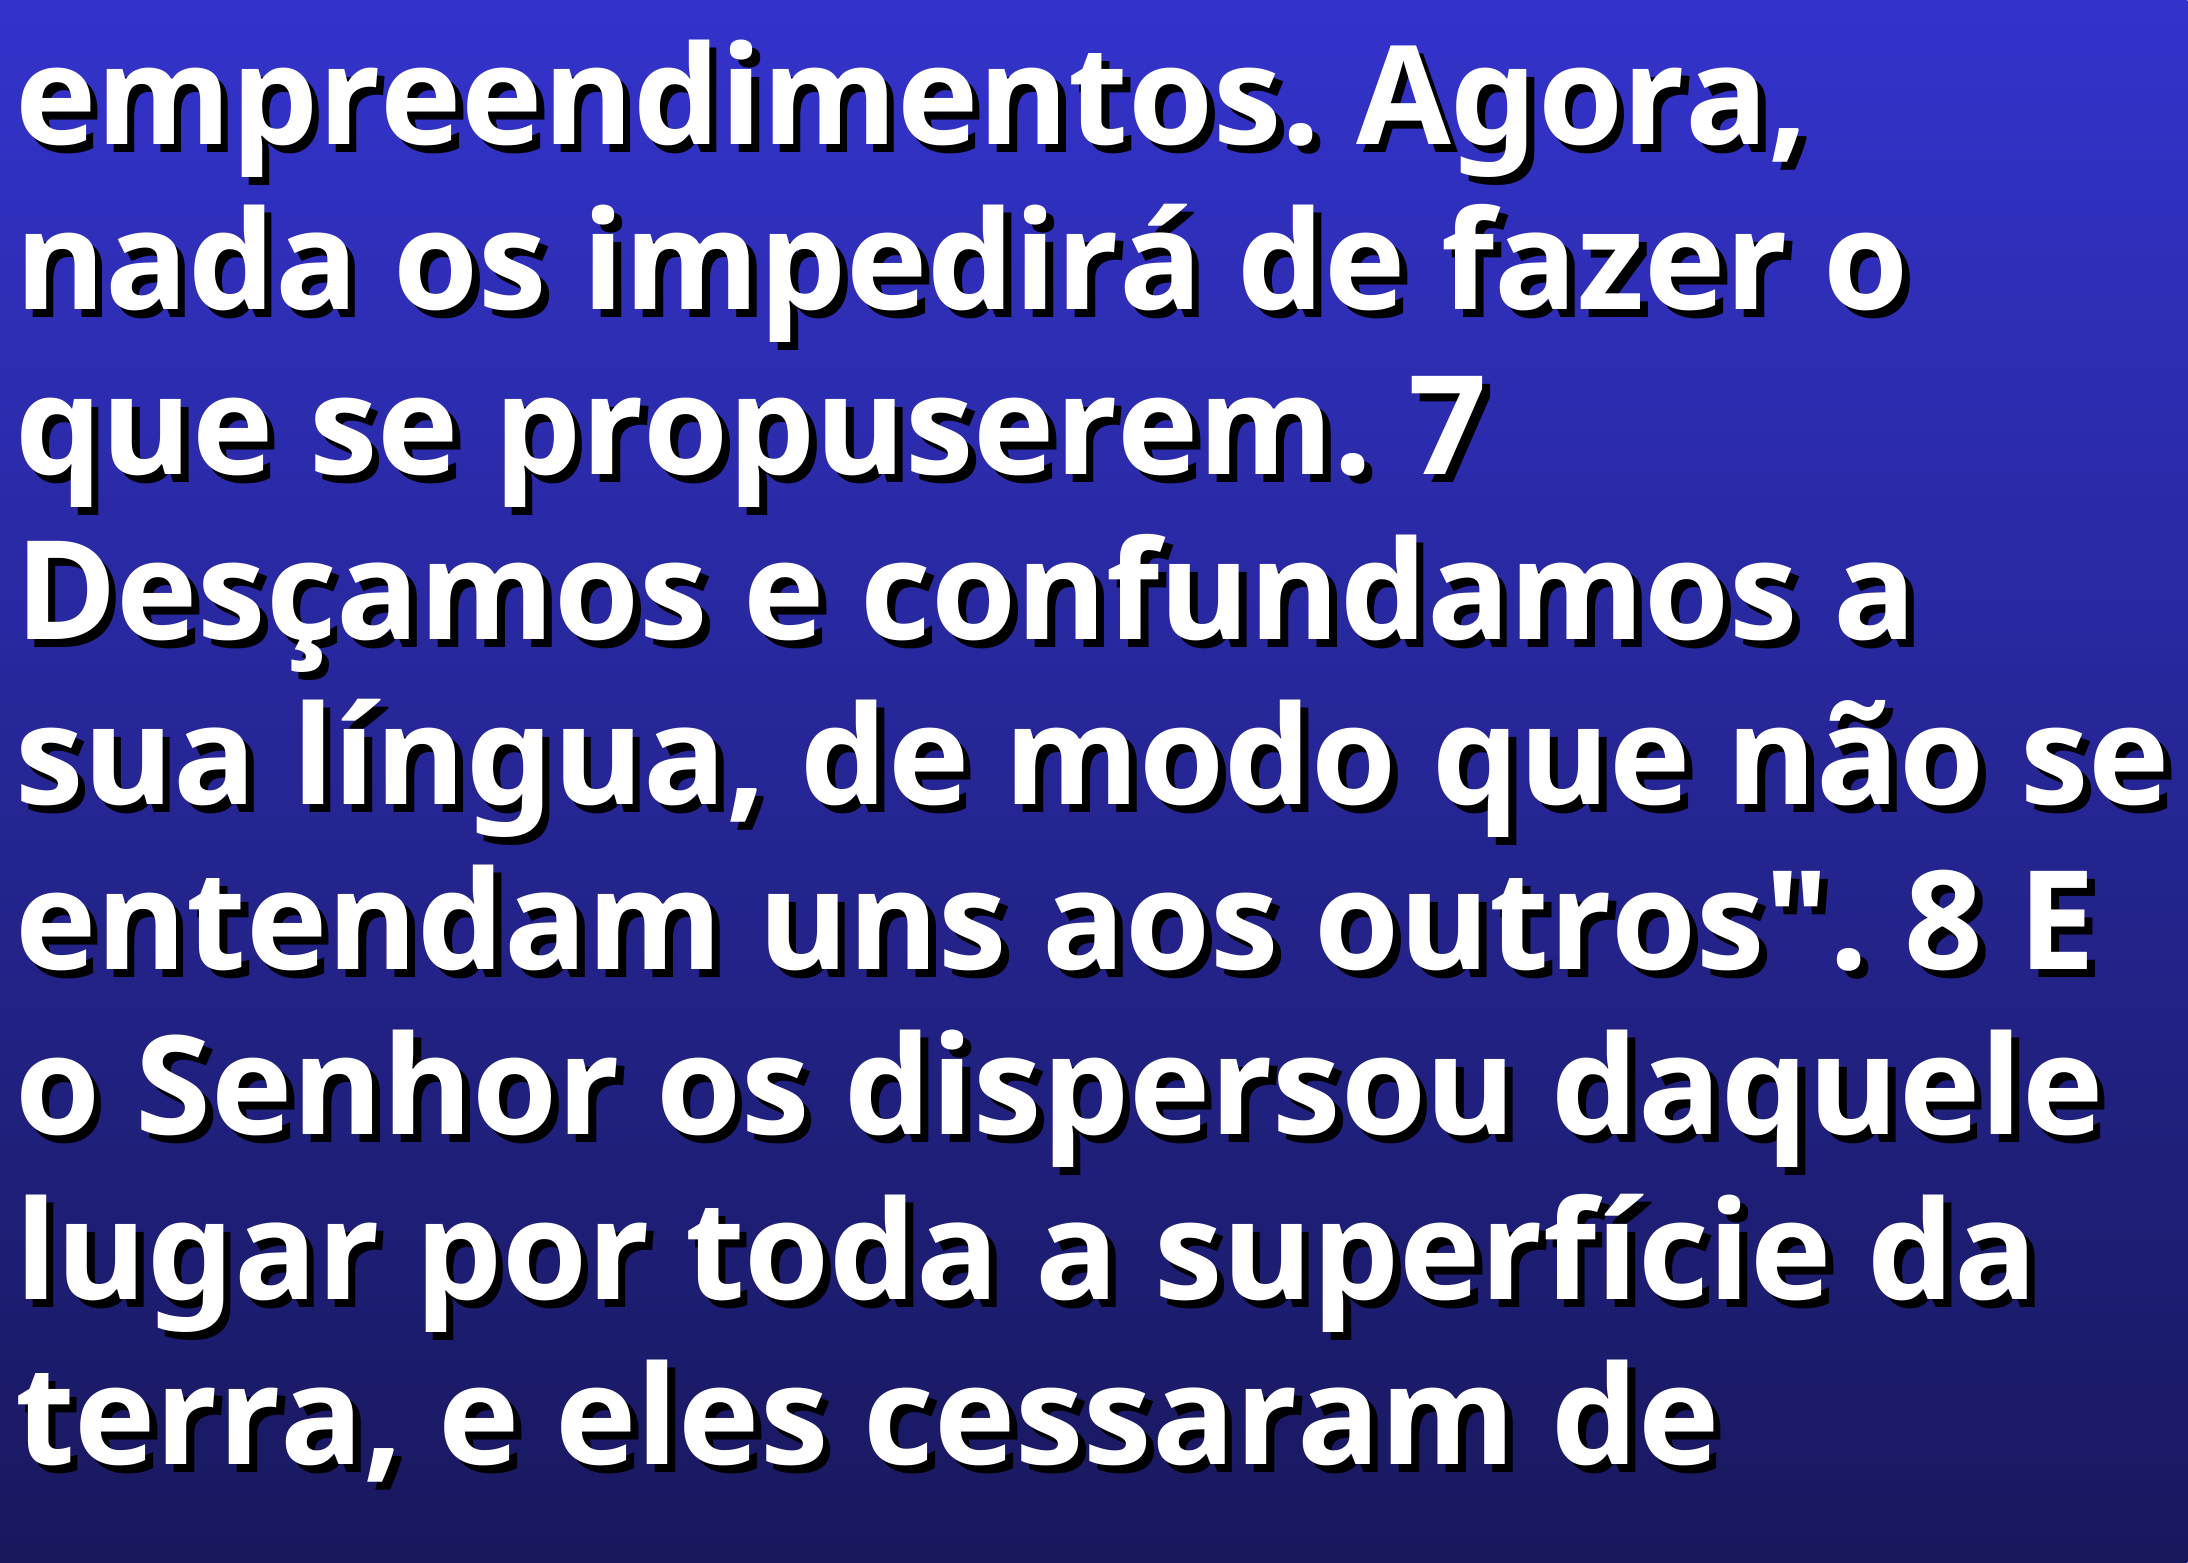

empreendimentos. Agora, nada os impedirá de fazer o que se propuserem. 7 Desçamos e confundamos a sua língua, de modo que não se entendam uns aos outros". 8 E o Senhor os dispersou daquele lugar por toda a superfície da terra, e eles cessaram de